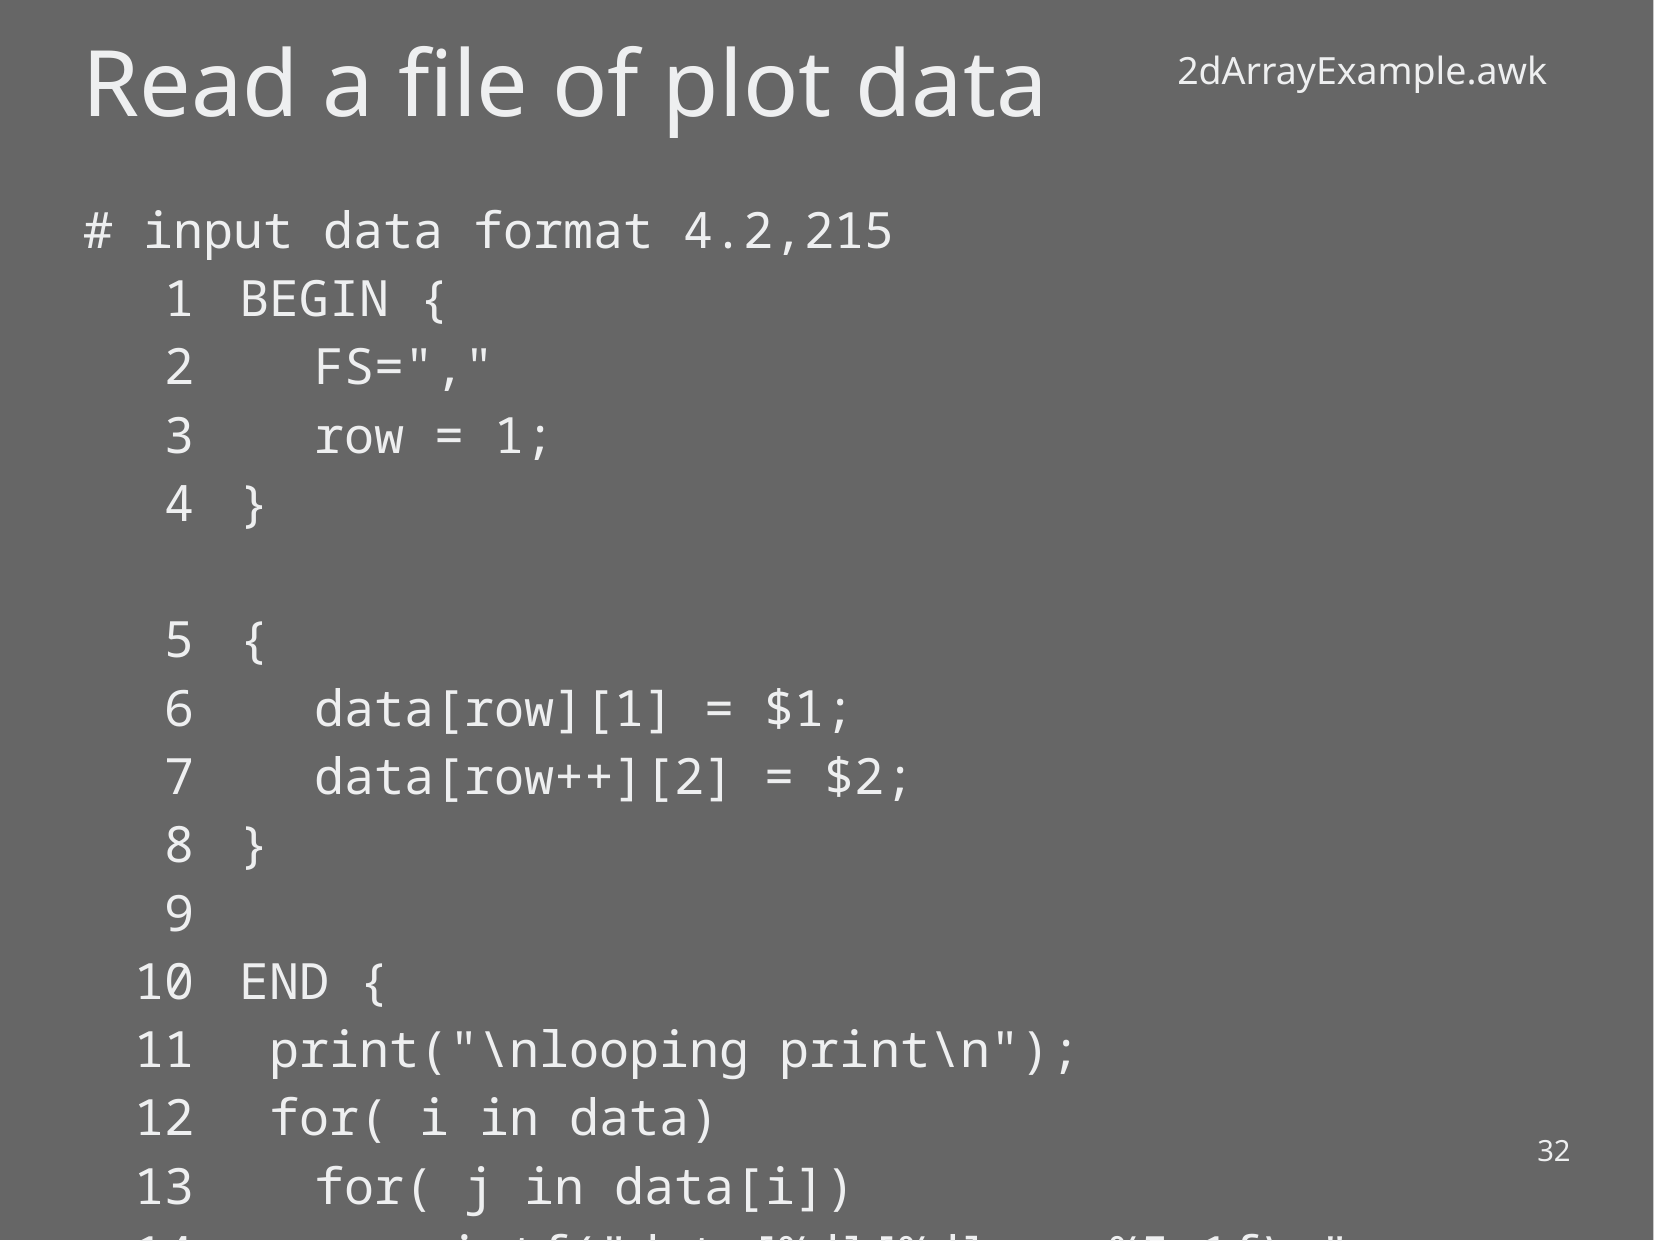

# Read a file of plot data
2dArrayExample.awk
 # input data format 4.2,215
 1	BEGIN {
 2		FS=","
 3		row = 1;
 4	}
 5	{
 6		data[row][1] = $1;
 7		data[row++][2] = $2;
 8	}
 9
 10	END {
 11	 print("\nlooping print\n");
 12	 for( i in data)
 13 for( j in data[i])
 14			printf("data[%d][%d] = :%5.1f\n",
 i,j,data[i][j]);
 15	}
32